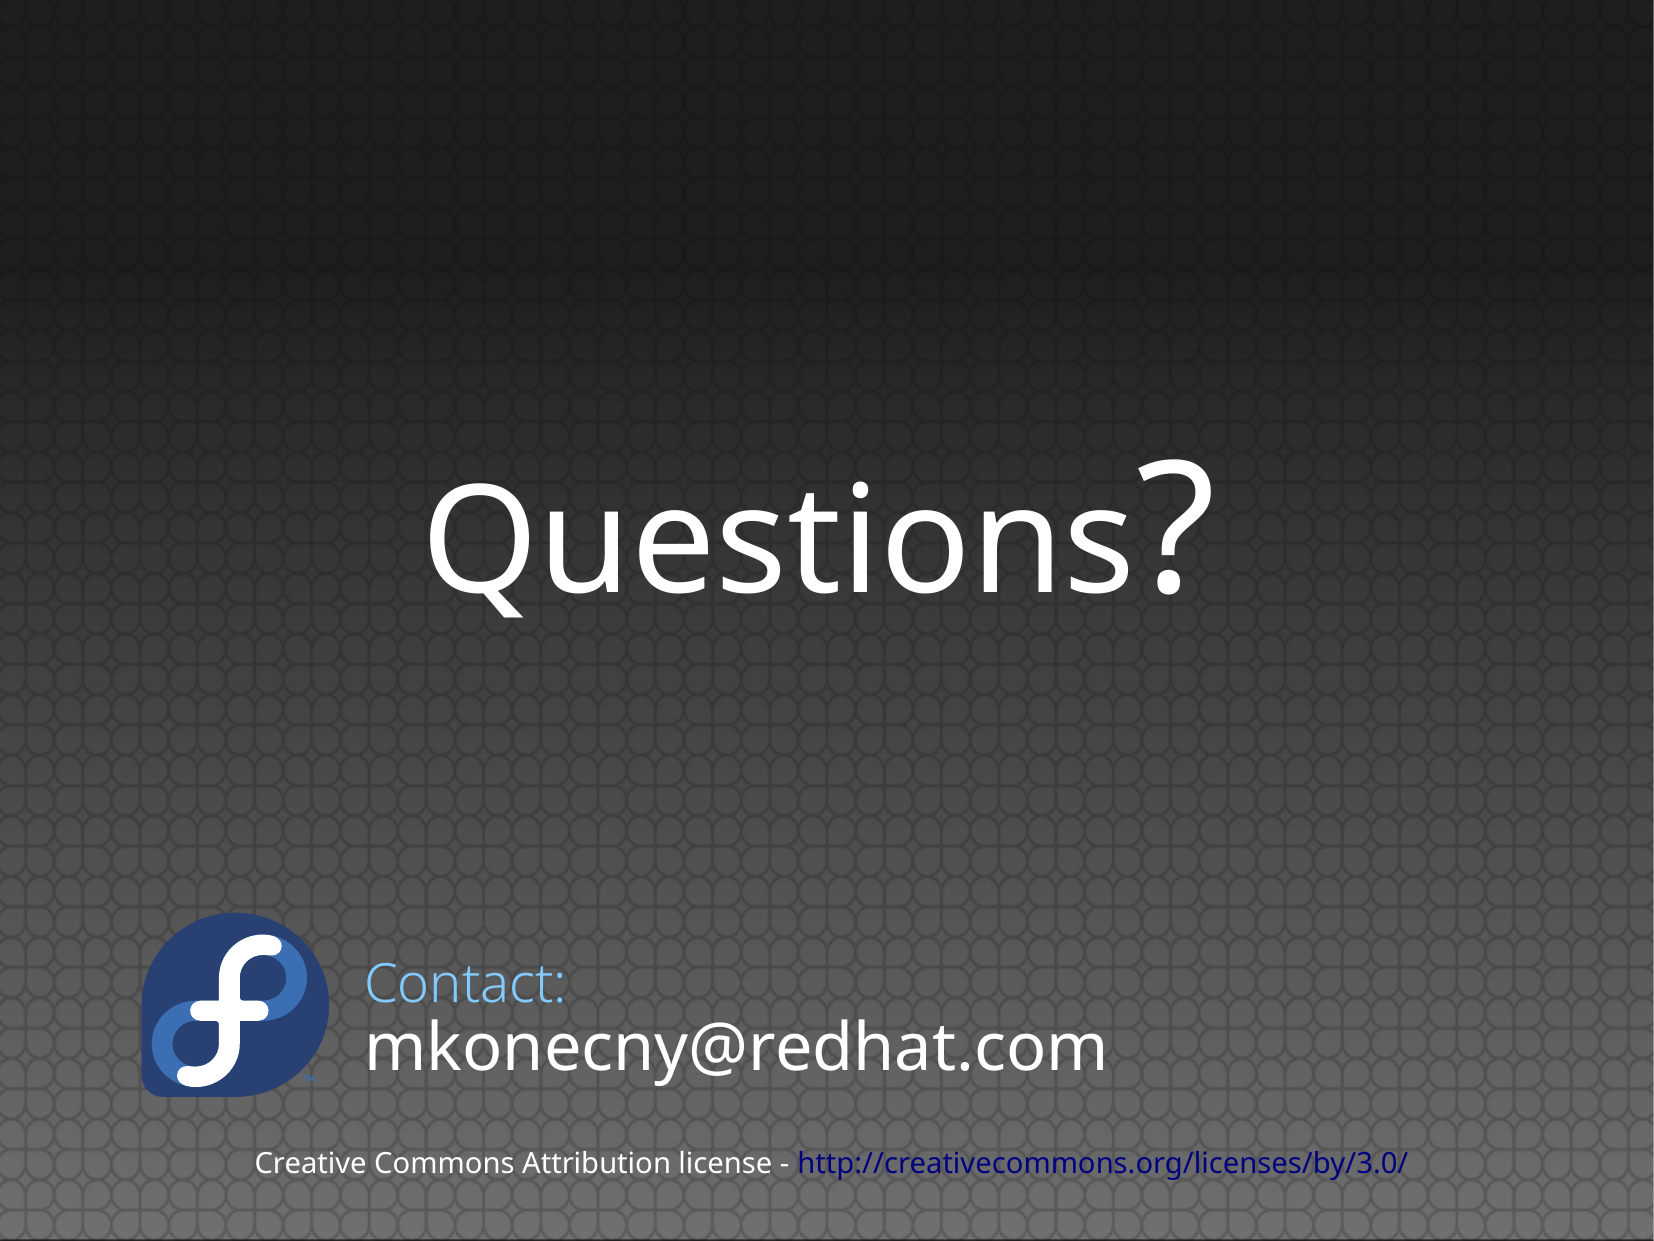

# Questions?
Contact:
mkonecny@redhat.com
Creative Commons Attribution license - http://creativecommons.org/licenses/by/3.0/